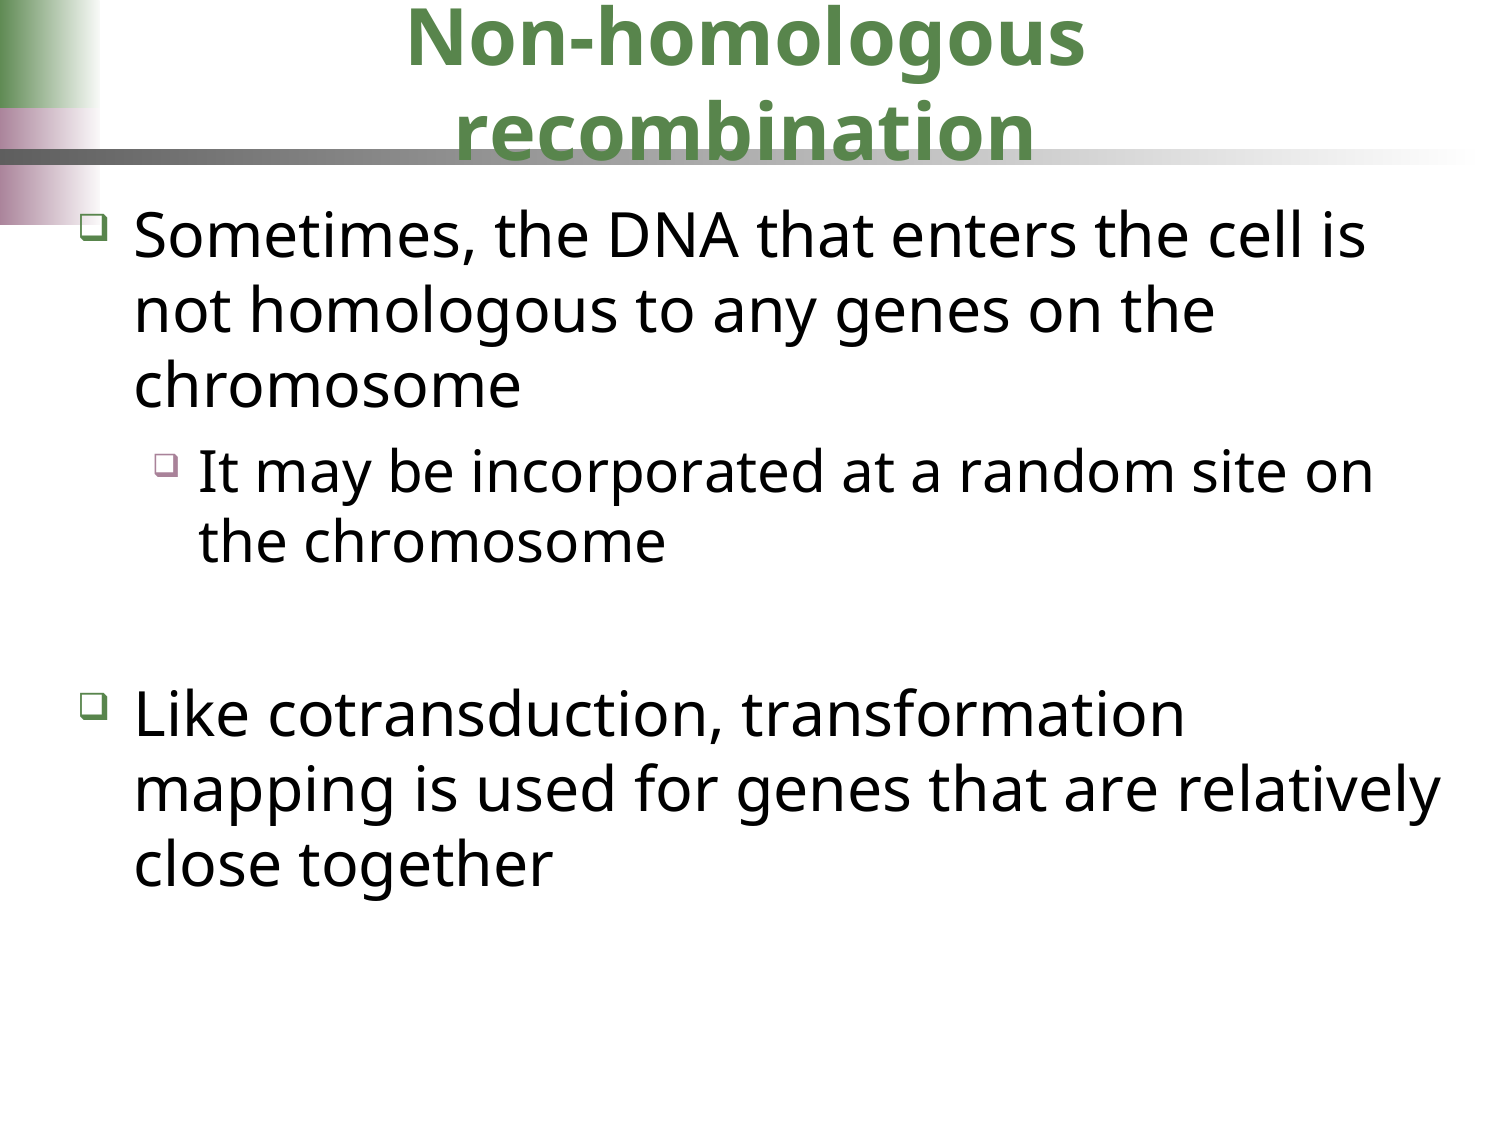

# Non-homologous recombination
Sometimes, the DNA that enters the cell is not homologous to any genes on the chromosome
It may be incorporated at a random site on the chromosome
Like cotransduction, transformation mapping is used for genes that are relatively close together